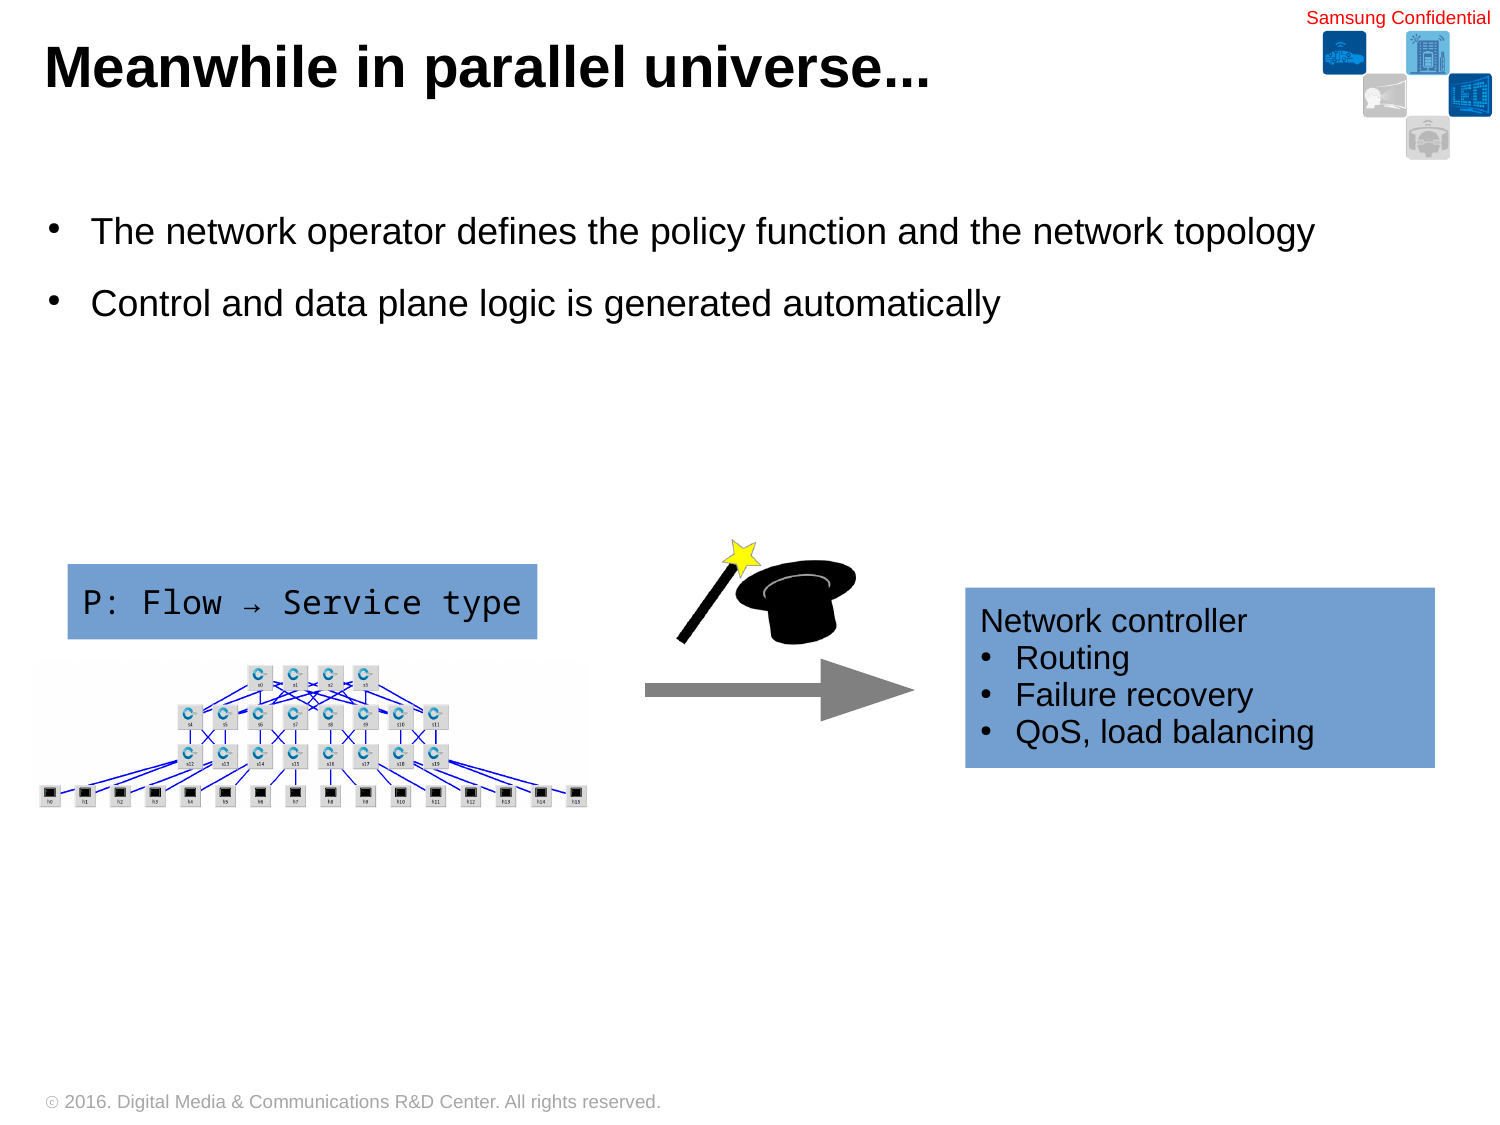

# Meanwhile in parallel universe...
The network operator defines the policy function and the network topology
Control and data plane logic is generated automatically
P: Flow → Service type
Network controller
Routing
Failure recovery
QoS, load balancing